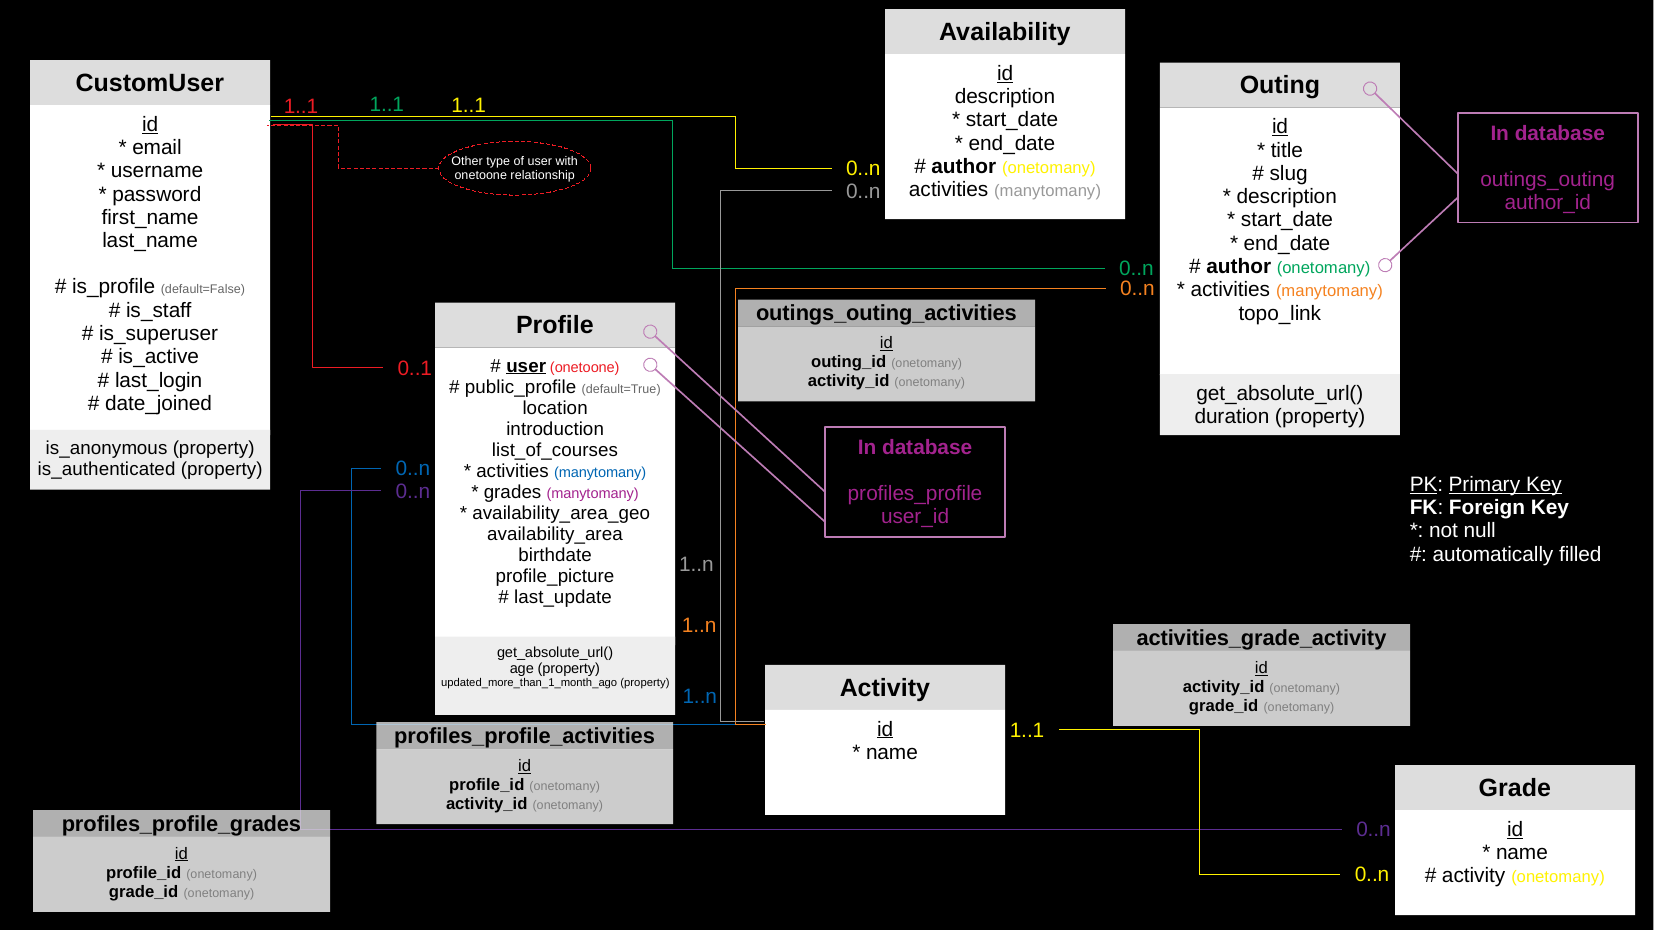

Availability
id
description
* start_date
* end_date
# author (onetomany)
activities (manytomany)
CustomUser
id
* email
* username
* password
first_name
last_name
# is_profile (default=False)
# is_staff
# is_superuser
# is_active
# last_login
# date_joined
is_anonymous (property)
is_authenticated (property)
Outing
id
* title
# slug
* description
* start_date
* end_date
# author (onetomany)
* activities (manytomany)
topo_link
get_absolute_url()
duration (property)
In database
outings_outing
author_id
1..1
0..n
1..1
0..n
1..1
0..1
Other type of user with
onetoone relationship
0..n
1..n
0..n
1..n
outings_outing_activities
id
outing_id (onetomany)
activity_id (onetomany)
Profile
# user (onetoone)
# public_profile (default=True)
location
introduction
list_of_courses
* activities (manytomany)
* grades (manytomany)
* availability_area_geo
availability_area
birthdate
profile_picture
# last_update
get_absolute_url()
age (property)
updated_more_than_1_month_ago (property)
In database
profiles_profile
user_id
0..n
1..n
PK: Primary Key
FK: Foreign Key
*: not null
#: automatically filled
0..n
0..n
activities_grade_activity
id
activity_id (onetomany)
grade_id (onetomany)
Activity
id
* name
1..1
profiles_profile_activities
id
profile_id (onetomany)
activity_id (onetomany)
Grade
id
* name
# activity (onetomany)
profiles_profile_grades
id
profile_id (onetomany)
grade_id (onetomany)
0..n